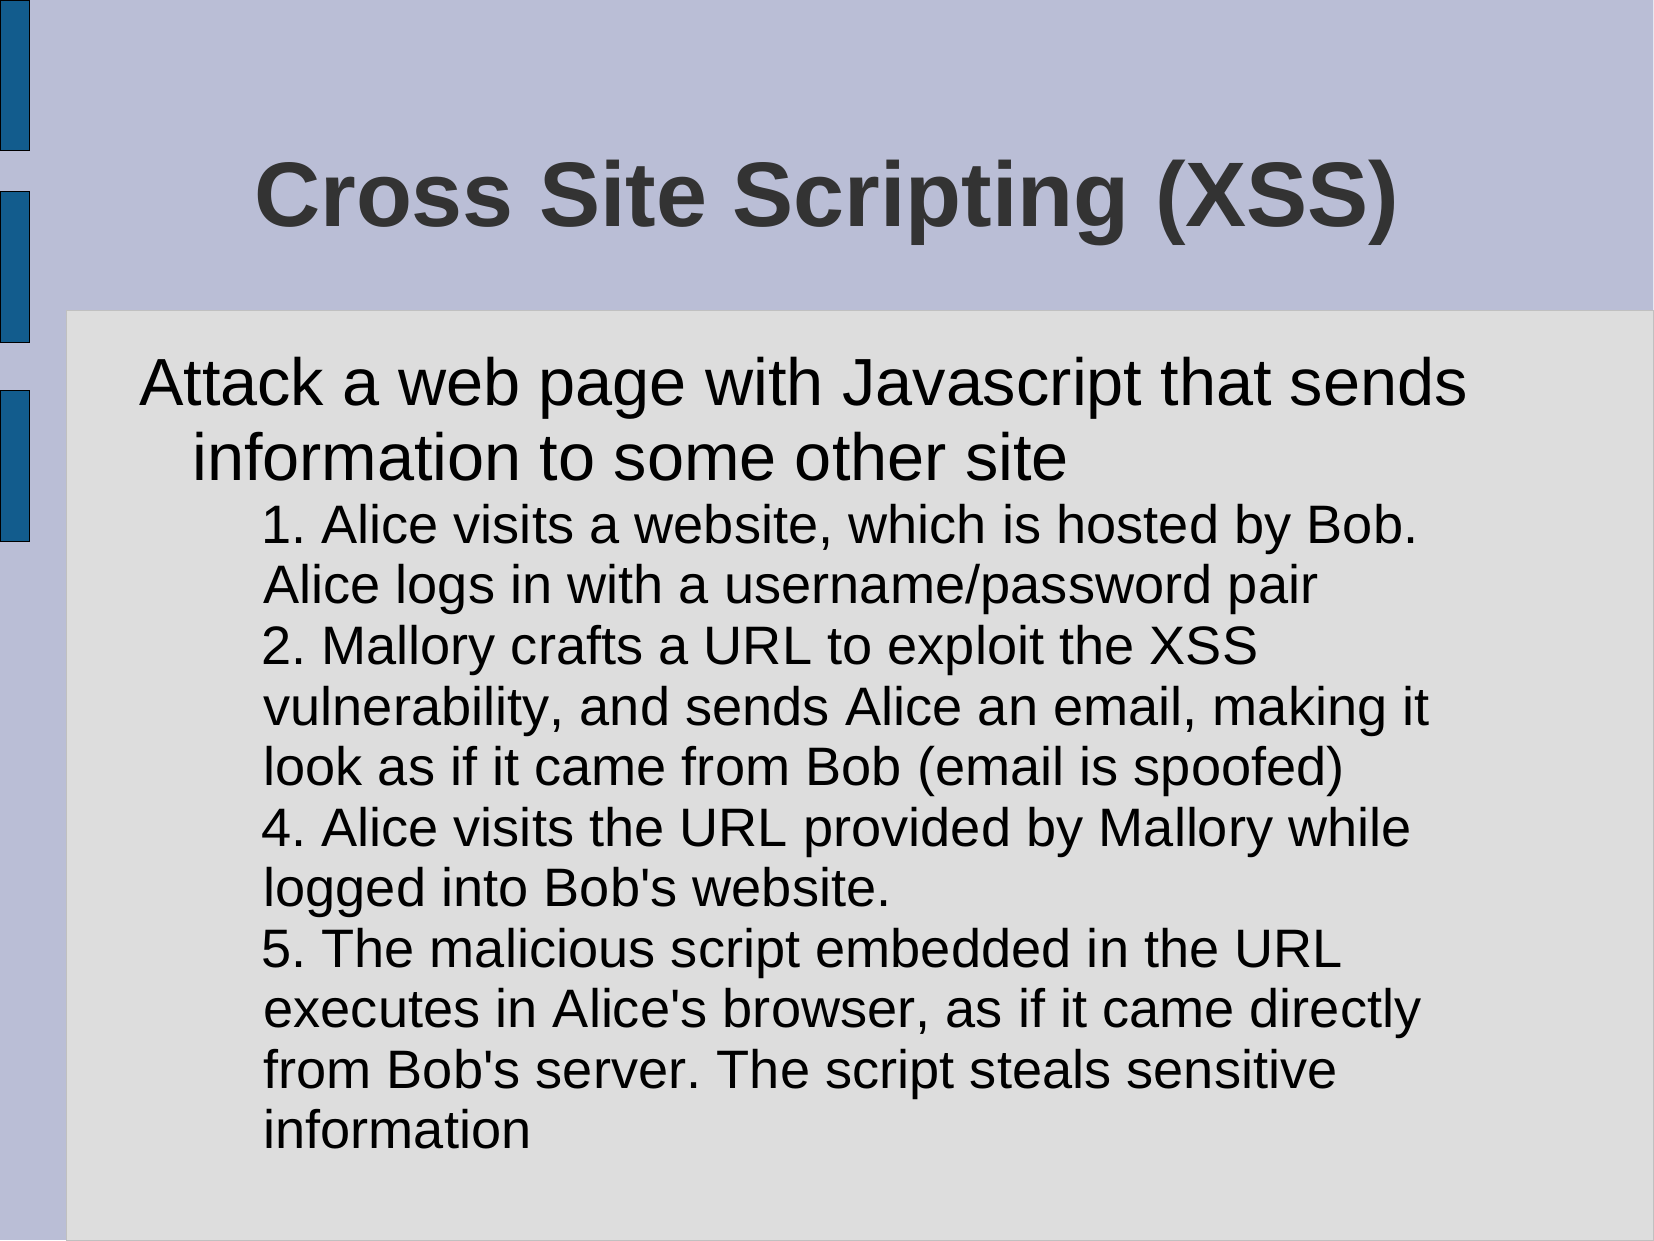

# Cross Site Scripting (XSS)
Attack a web page with Javascript that sends information to some other site
 1. Alice visits a website, which is hosted by Bob. Alice logs in with a username/password pair
 2. Mallory crafts a URL to exploit the XSS vulnerability, and sends Alice an email, making it look as if it came from Bob (email is spoofed)
 4. Alice visits the URL provided by Mallory while logged into Bob's website.
 5. The malicious script embedded in the URL executes in Alice's browser, as if it came directly from Bob's server. The script steals sensitive information